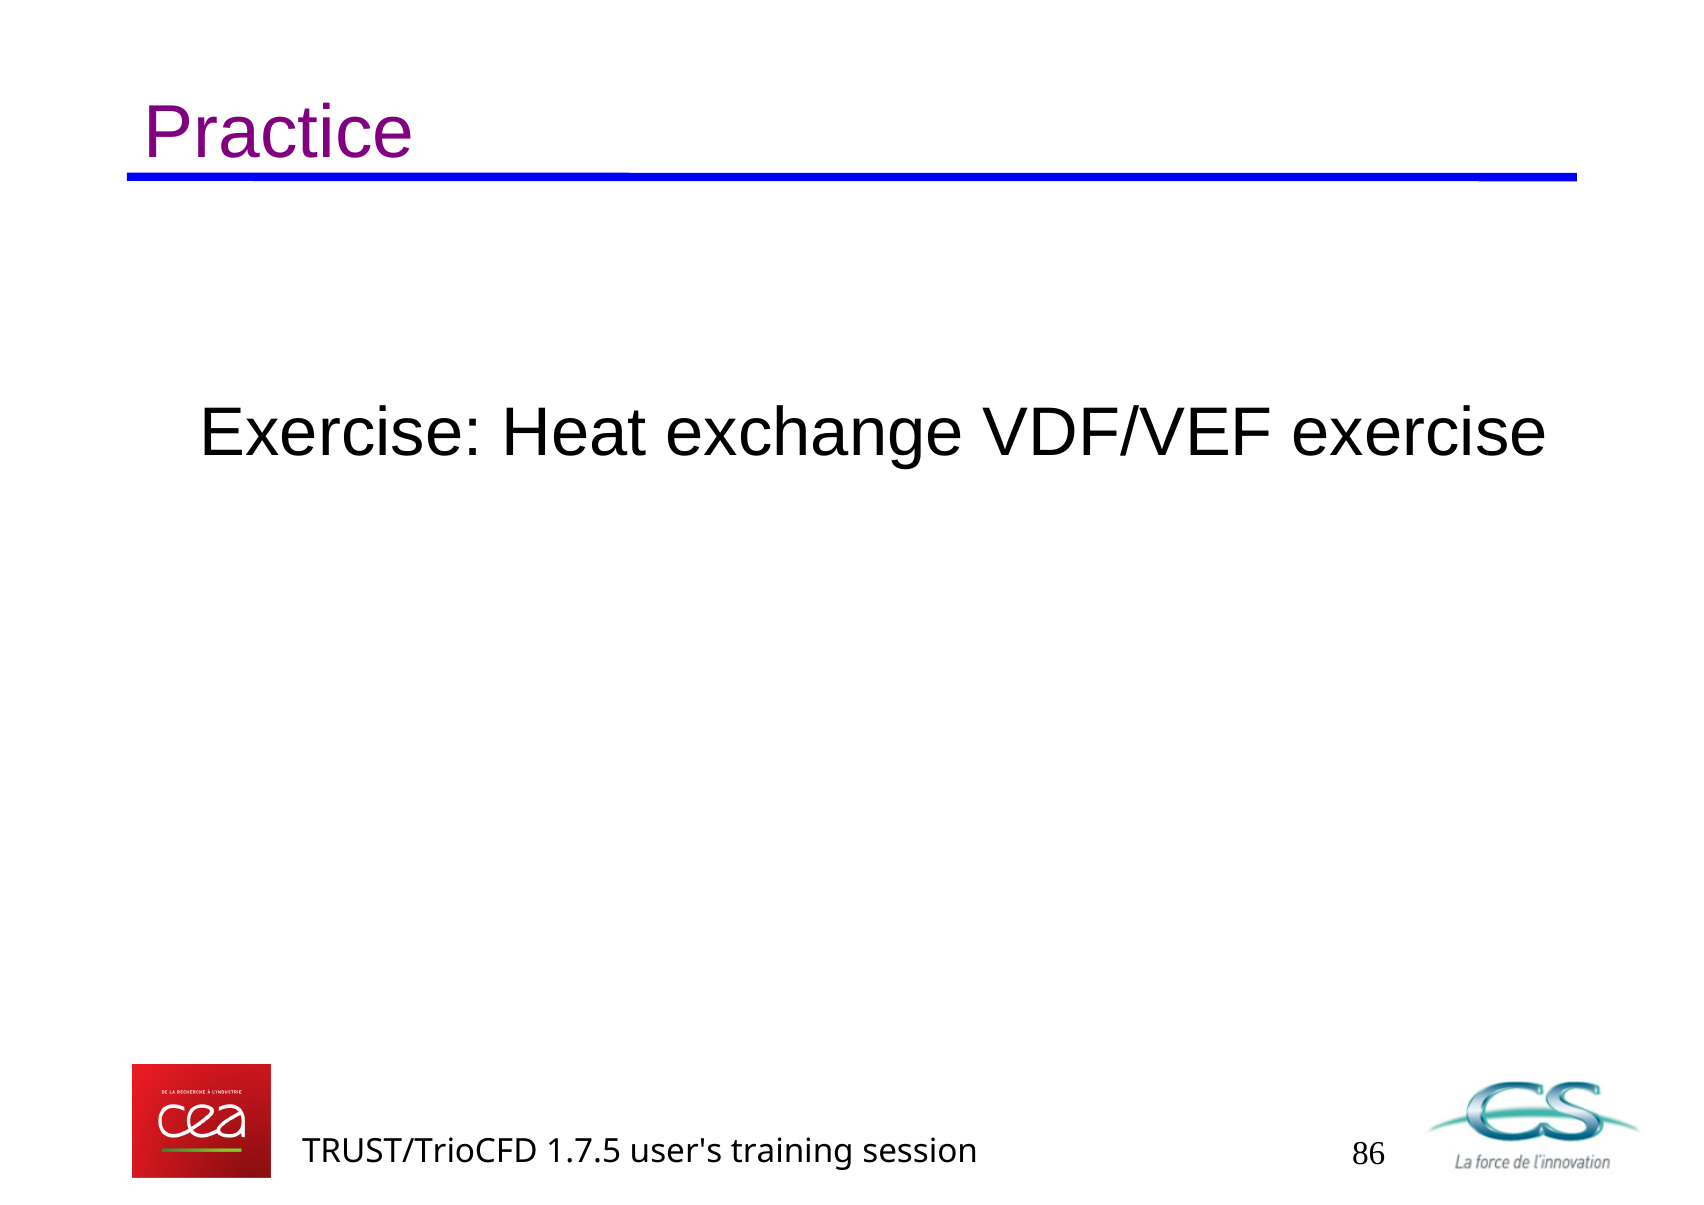

# Practice
Exercise: Heat exchange VDF/VEF exercise
TRUST/TrioCFD 1.7.5 user's training session
86